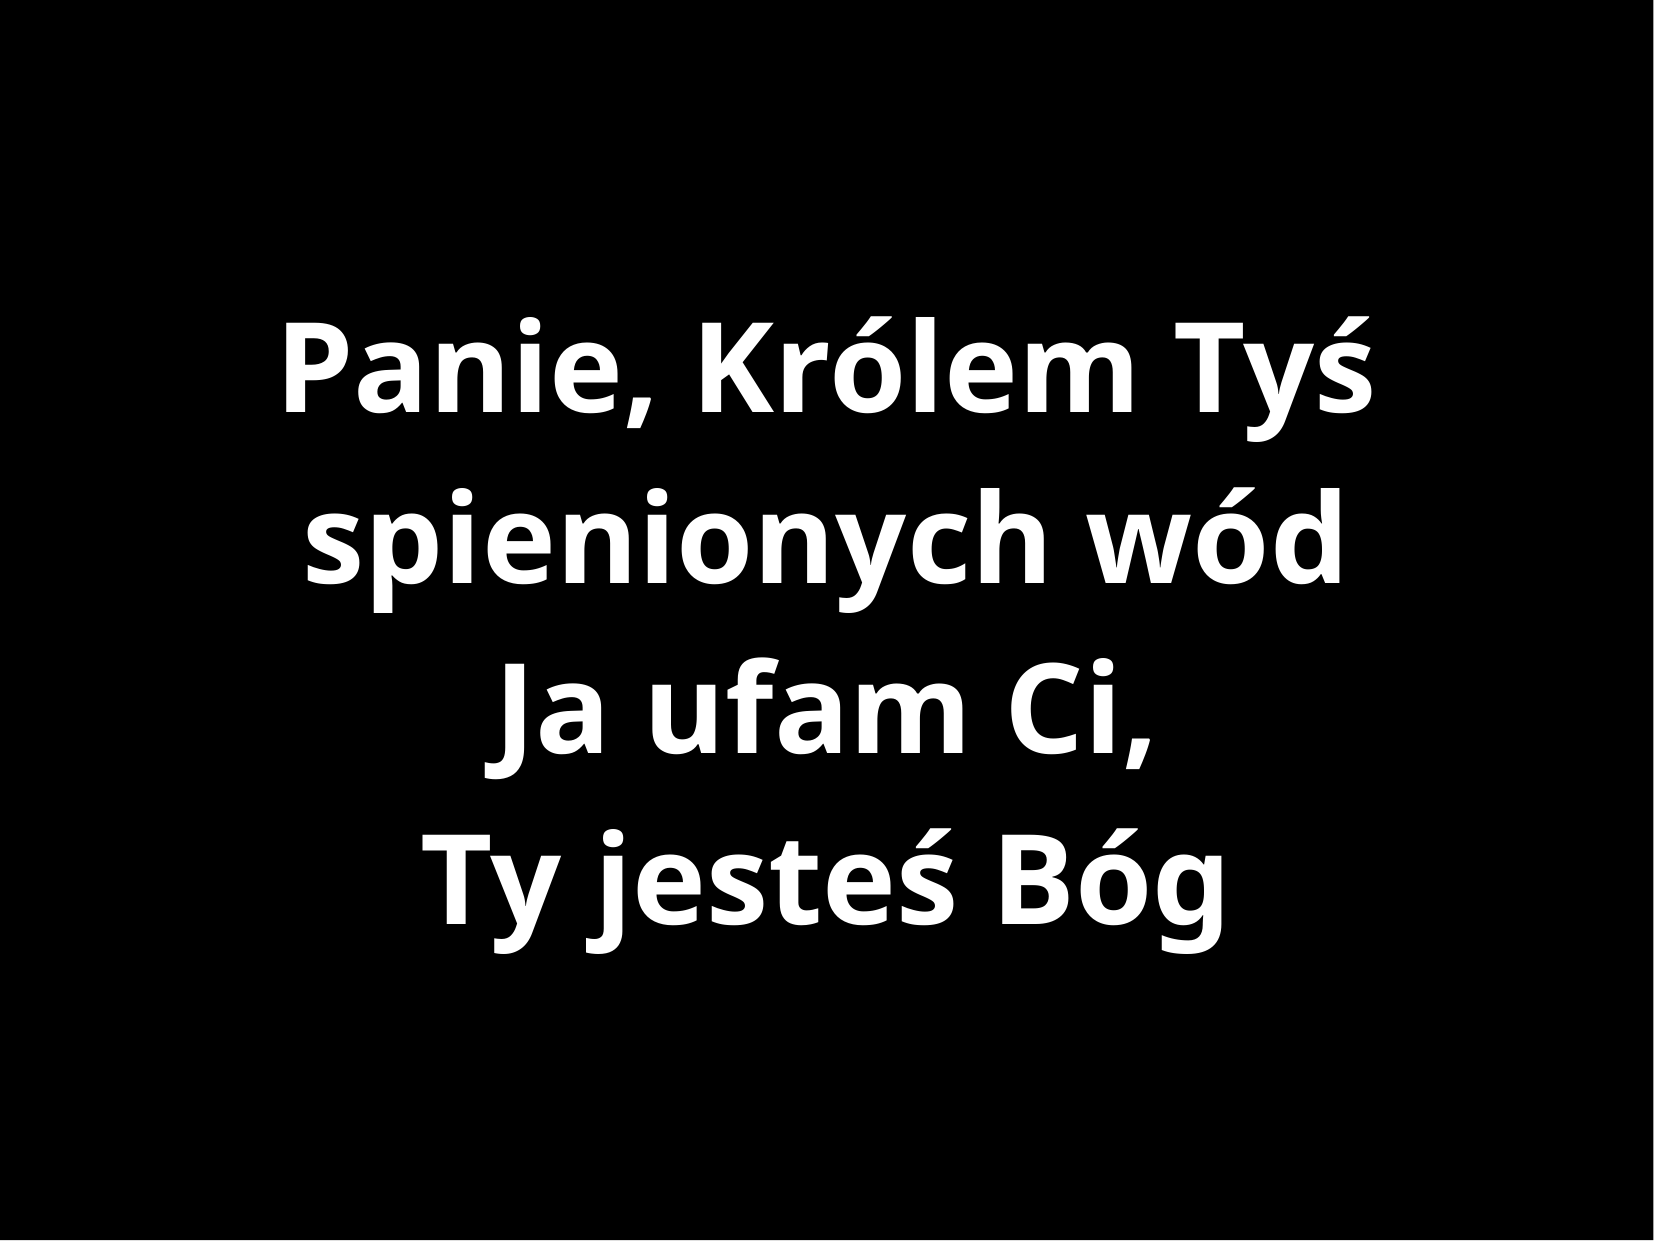

# Panie, Królem Tyś spienionych wód Ja ufam Ci, Ty jesteś Bóg